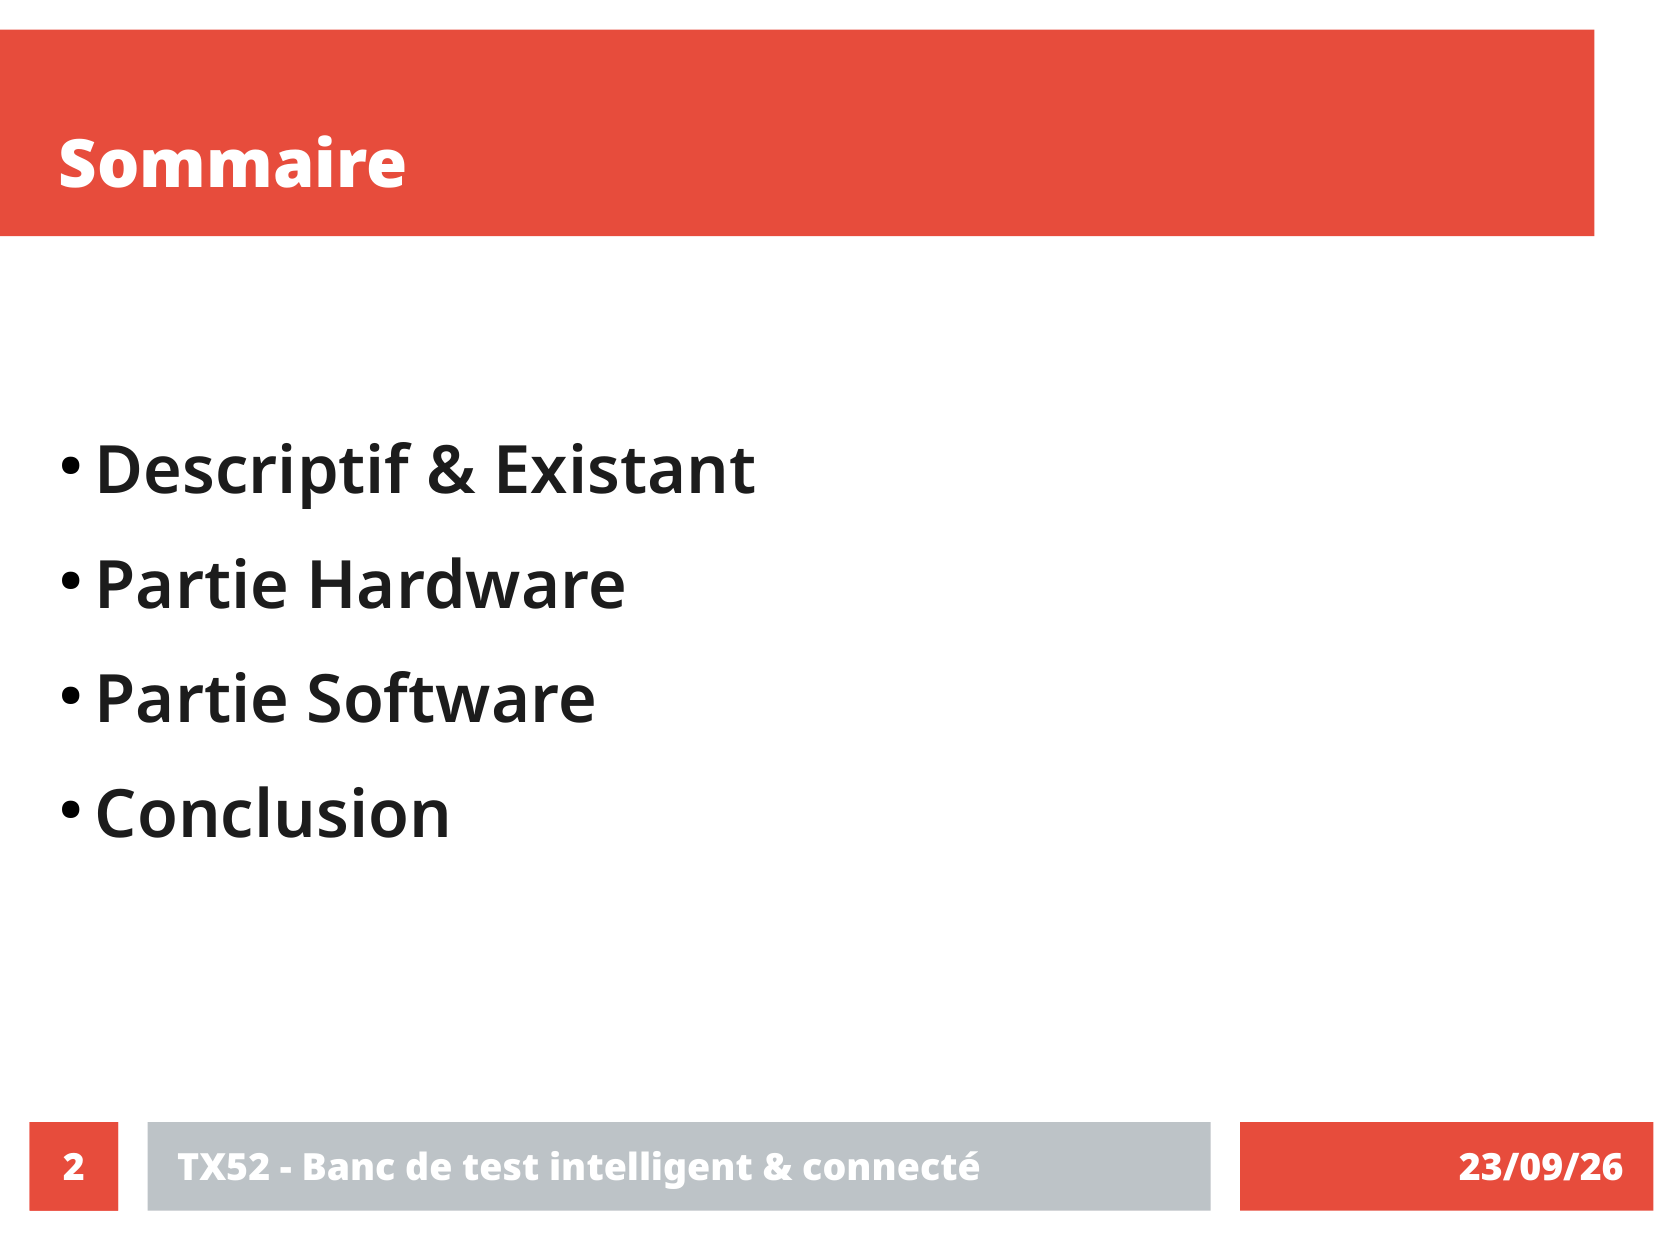

# Sommaire
Descriptif & Existant
Partie Hardware
Partie Software
Conclusion
2
TX52 - Banc de test intelligent & connecté